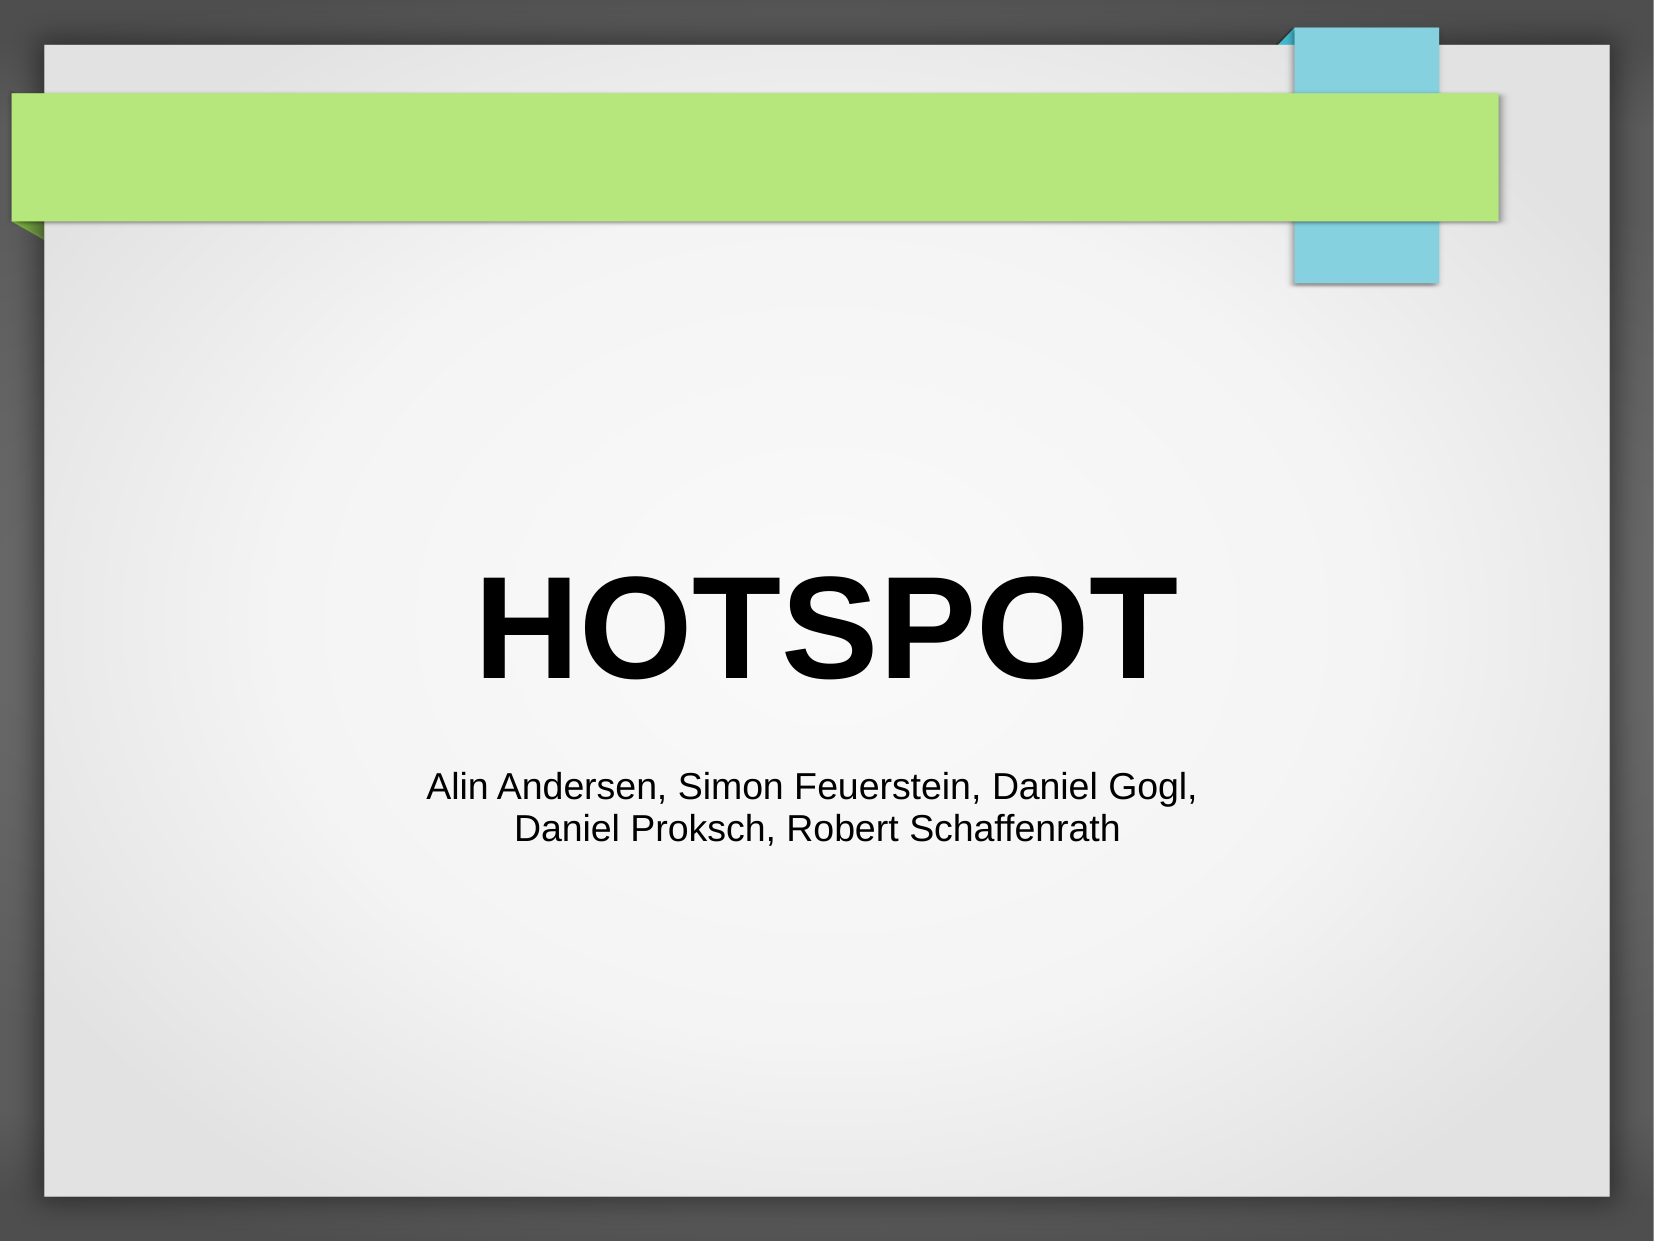

#
HOTSPOT
Alin Andersen, Simon Feuerstein, Daniel Gogl,
Daniel Proksch, Robert Schaffenrath